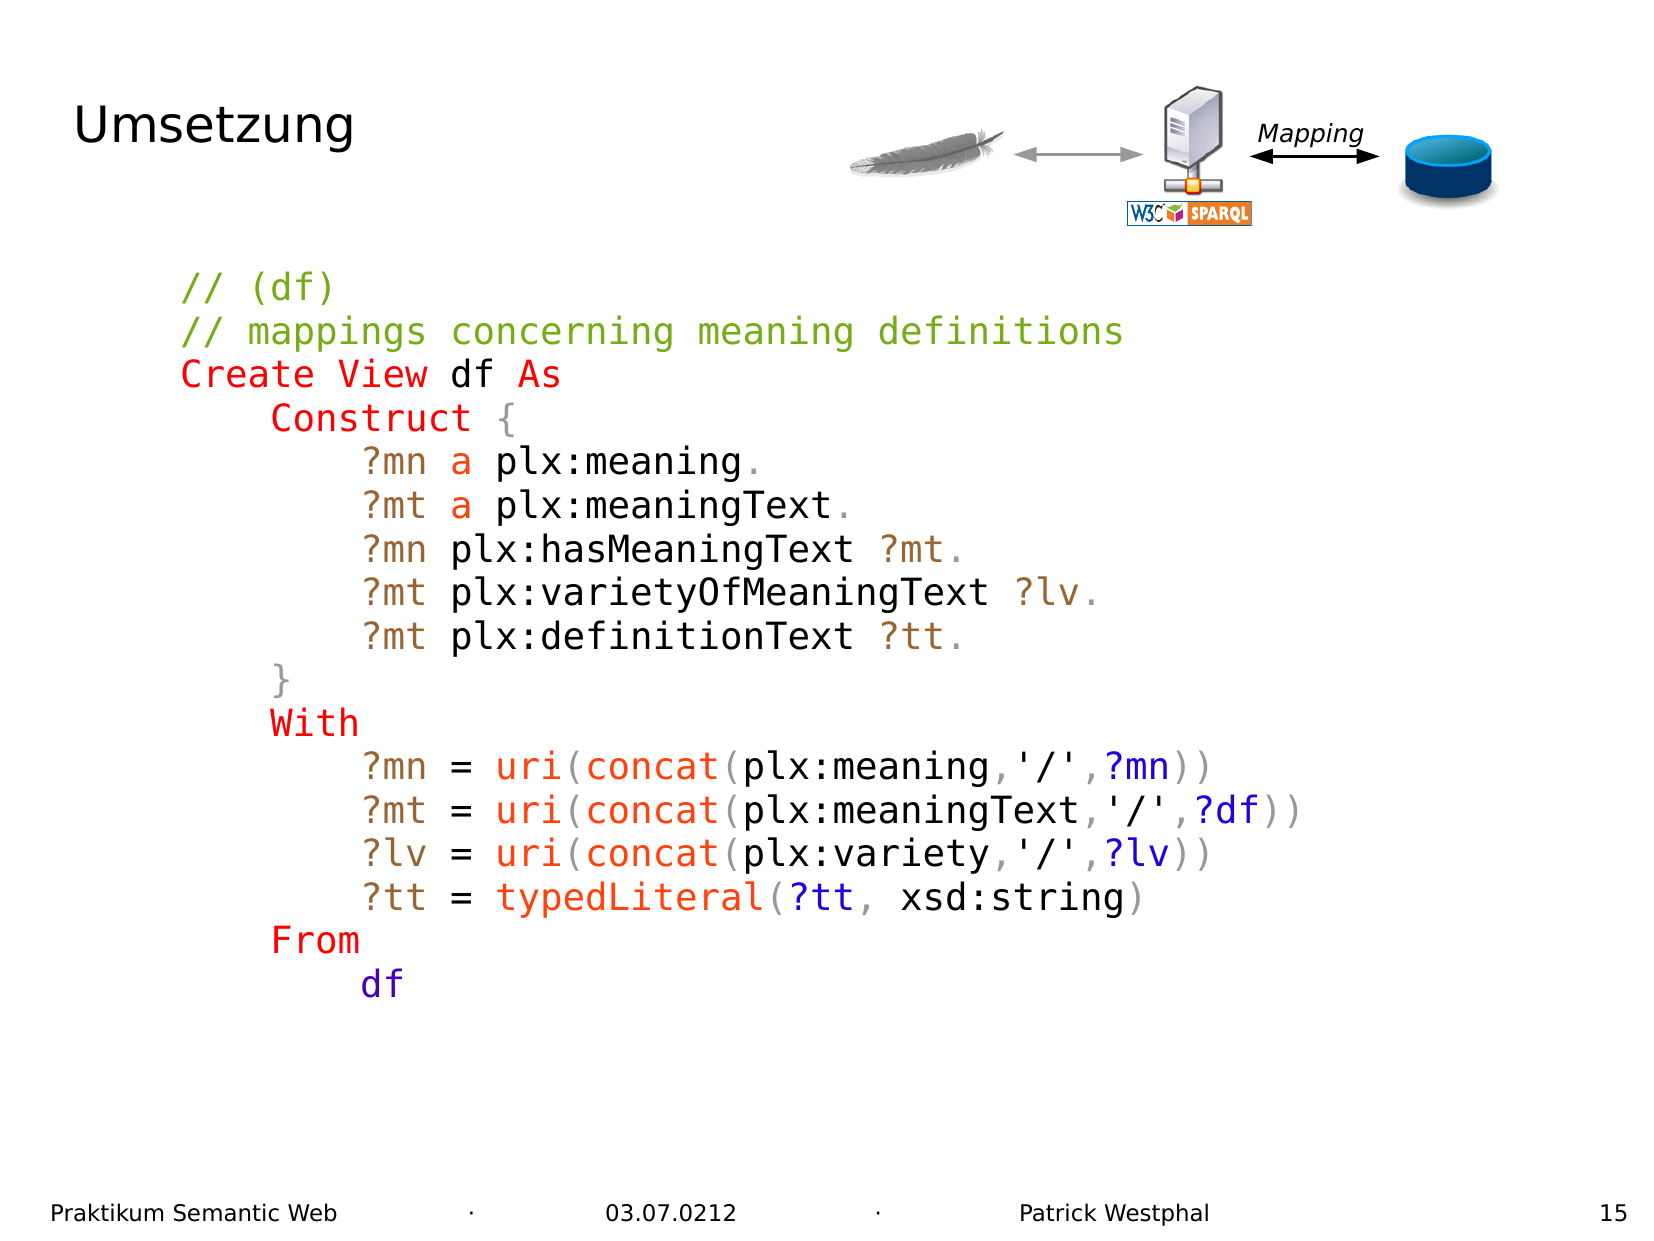

Umsetzung
Mapping
// (df)
// mappings concerning meaning definitions
Create View df As
 Construct {
 ?mn a plx:meaning.
 ?mt a plx:meaningText.
 ?mn plx:hasMeaningText ?mt.
 ?mt plx:varietyOfMeaningText ?lv.
 ?mt plx:definitionText ?tt.
 }
 With
 ?mn = uri(concat(plx:meaning,'/',?mn))
 ?mt = uri(concat(plx:meaningText,'/',?df))
 ?lv = uri(concat(plx:variety,'/',?lv))
 ?tt = typedLiteral(?tt, xsd:string)
 From
 df
Praktikum Semantic Web · 03.07.0212 · Patrick Westphal